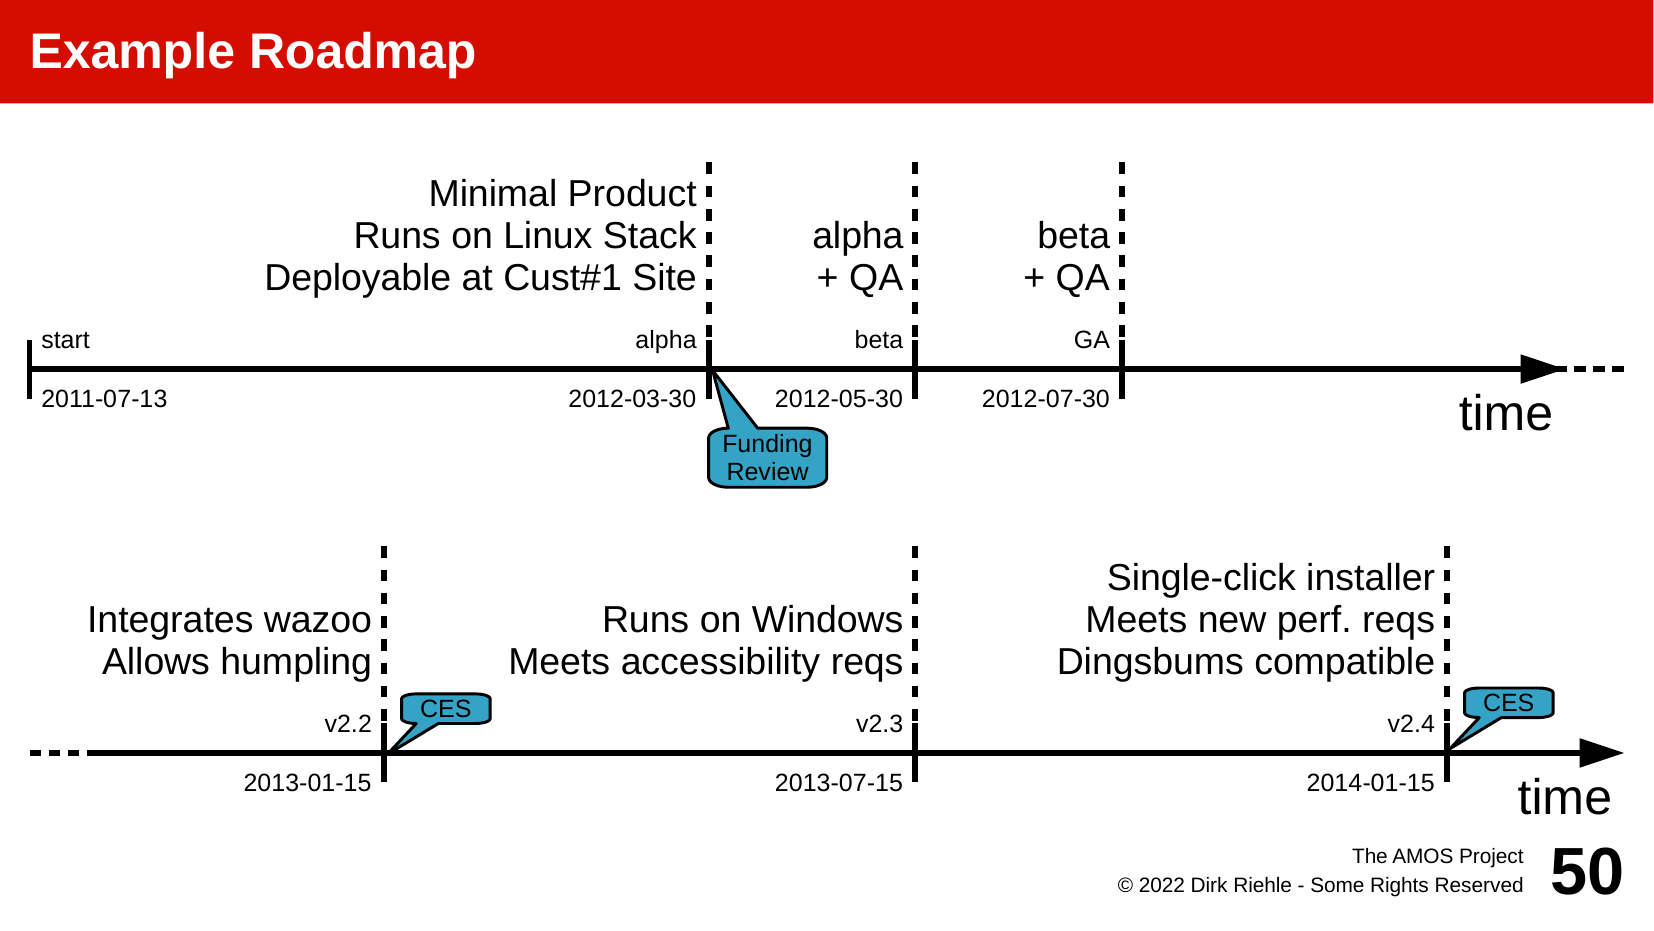

# Example Roadmap
Minimal Product
Runs on Linux Stack
Deployable at Cust#1 Site
alpha
 + QA
beta
 + QA
start
alpha
2012-03-30
beta
2012-05-30
GA
2012-07-30
2011-07-13
time
Funding
Review
Integrates wazoo
Allows humpling
Runs on Windows
Meets accessibility reqs
Single-click installer
Meets new perf. reqs
Dingsbums compatible
CES
v2.2
2013-01-15
CES
v2.3
2013-07-15
v2.4
2014-01-15
time
The AMOS Project
50
© 2022 Dirk Riehle - Some Rights Reserved